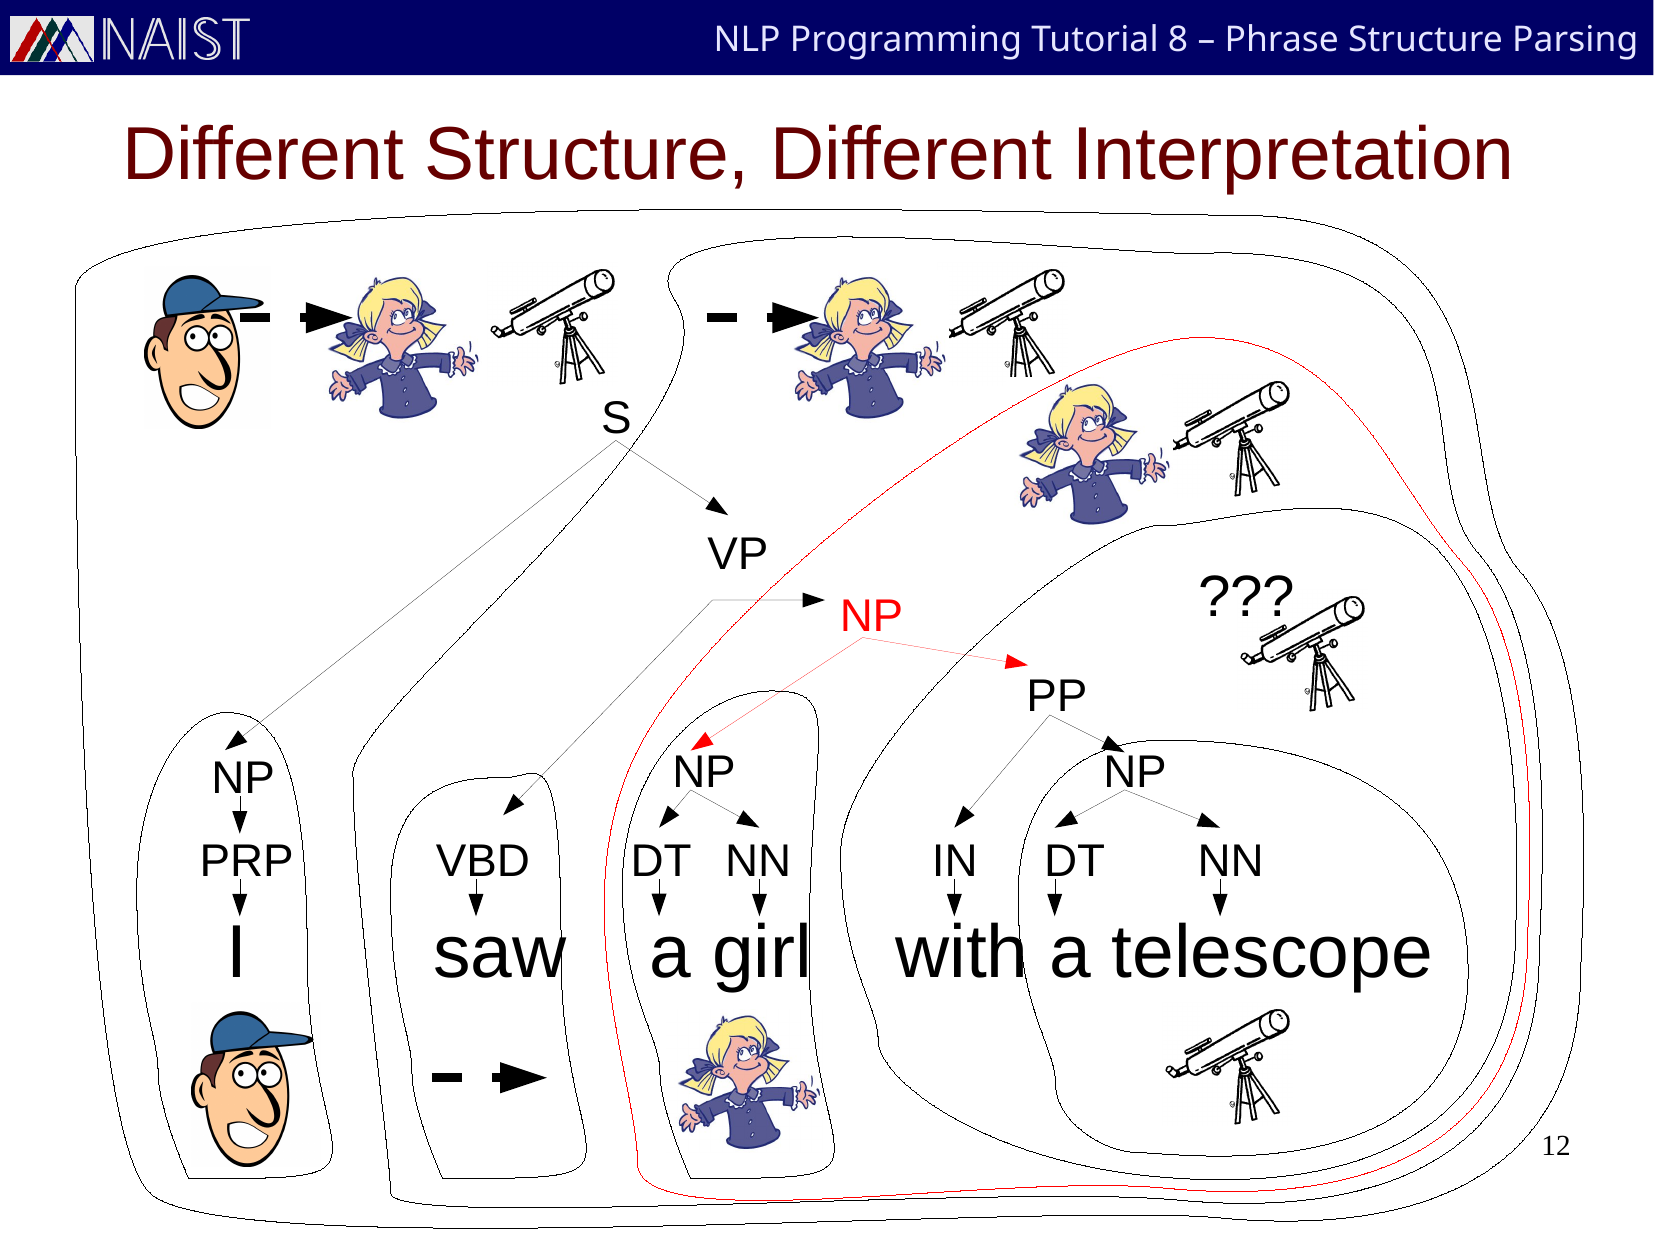

# Different Structure, Different Interpretation
S
VP
???
NP
PP
NP
NP
NP
PRP
VBD
DT
NN
IN
DT
NN
I saw a girl with a telescope
12